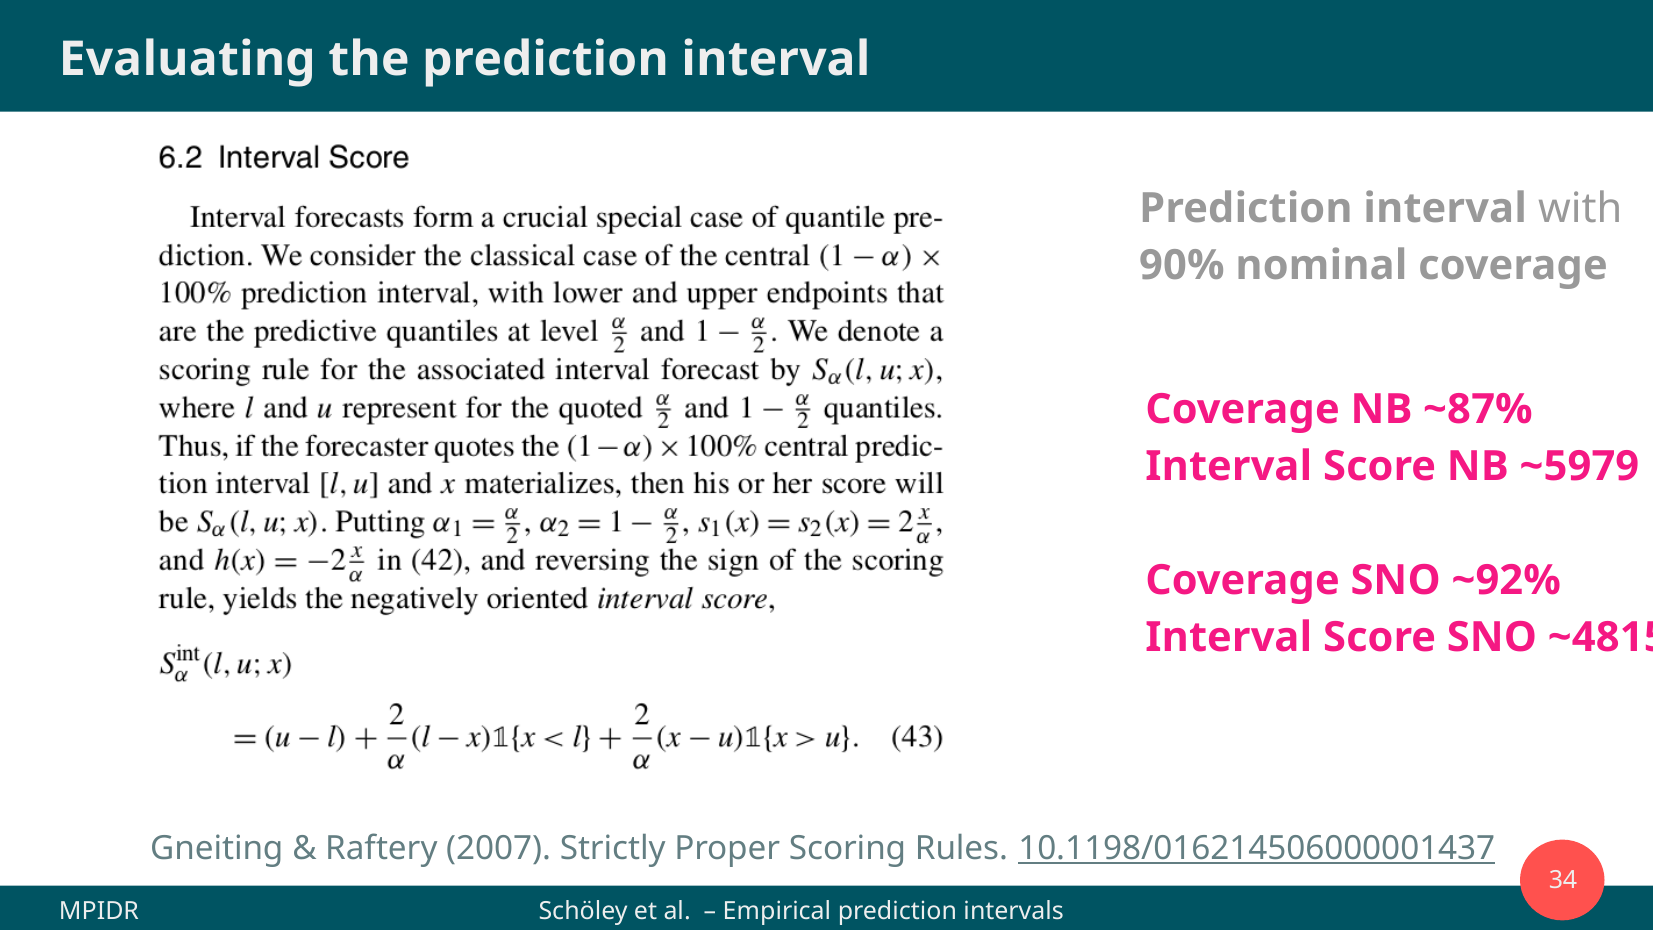

# Evaluating the prediction interval
Prediction interval with
90% nominal coverage
Coverage NB ~87%
Interval Score NB ~5979
Coverage SNO ~92%
Interval Score SNO ~4815
Gneiting & Raftery (2007). Strictly Proper Scoring Rules. 10.1198/016214506000001437
34
MPIDR
Schöley et al. – Empirical prediction intervals